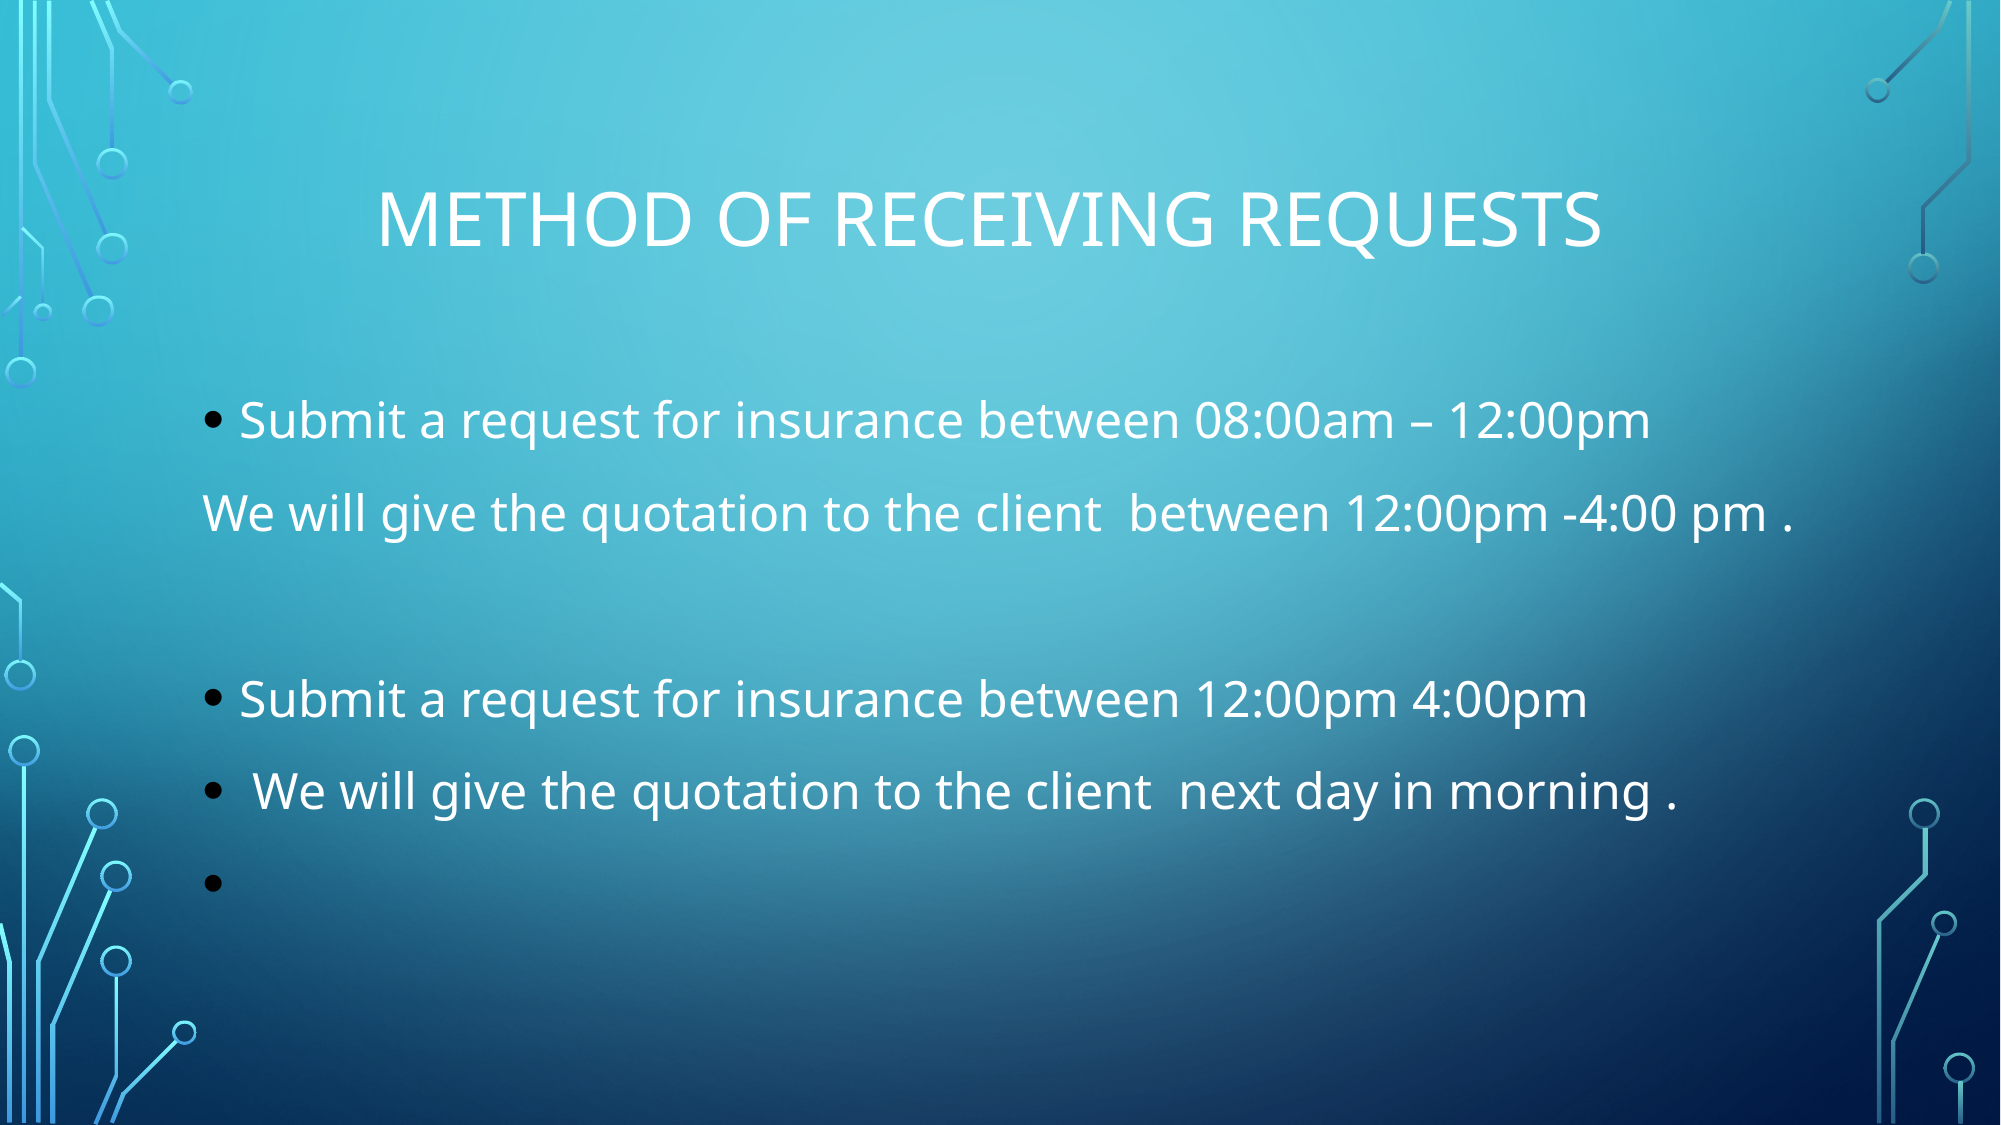

# Method of receiving requests
Submit a request for insurance between 08:00am – 12:00pm
We will give the quotation to the client between 12:00pm -4:00 pm .
Submit a request for insurance between 12:00pm 4:00pm
 We will give the quotation to the client next day in morning .